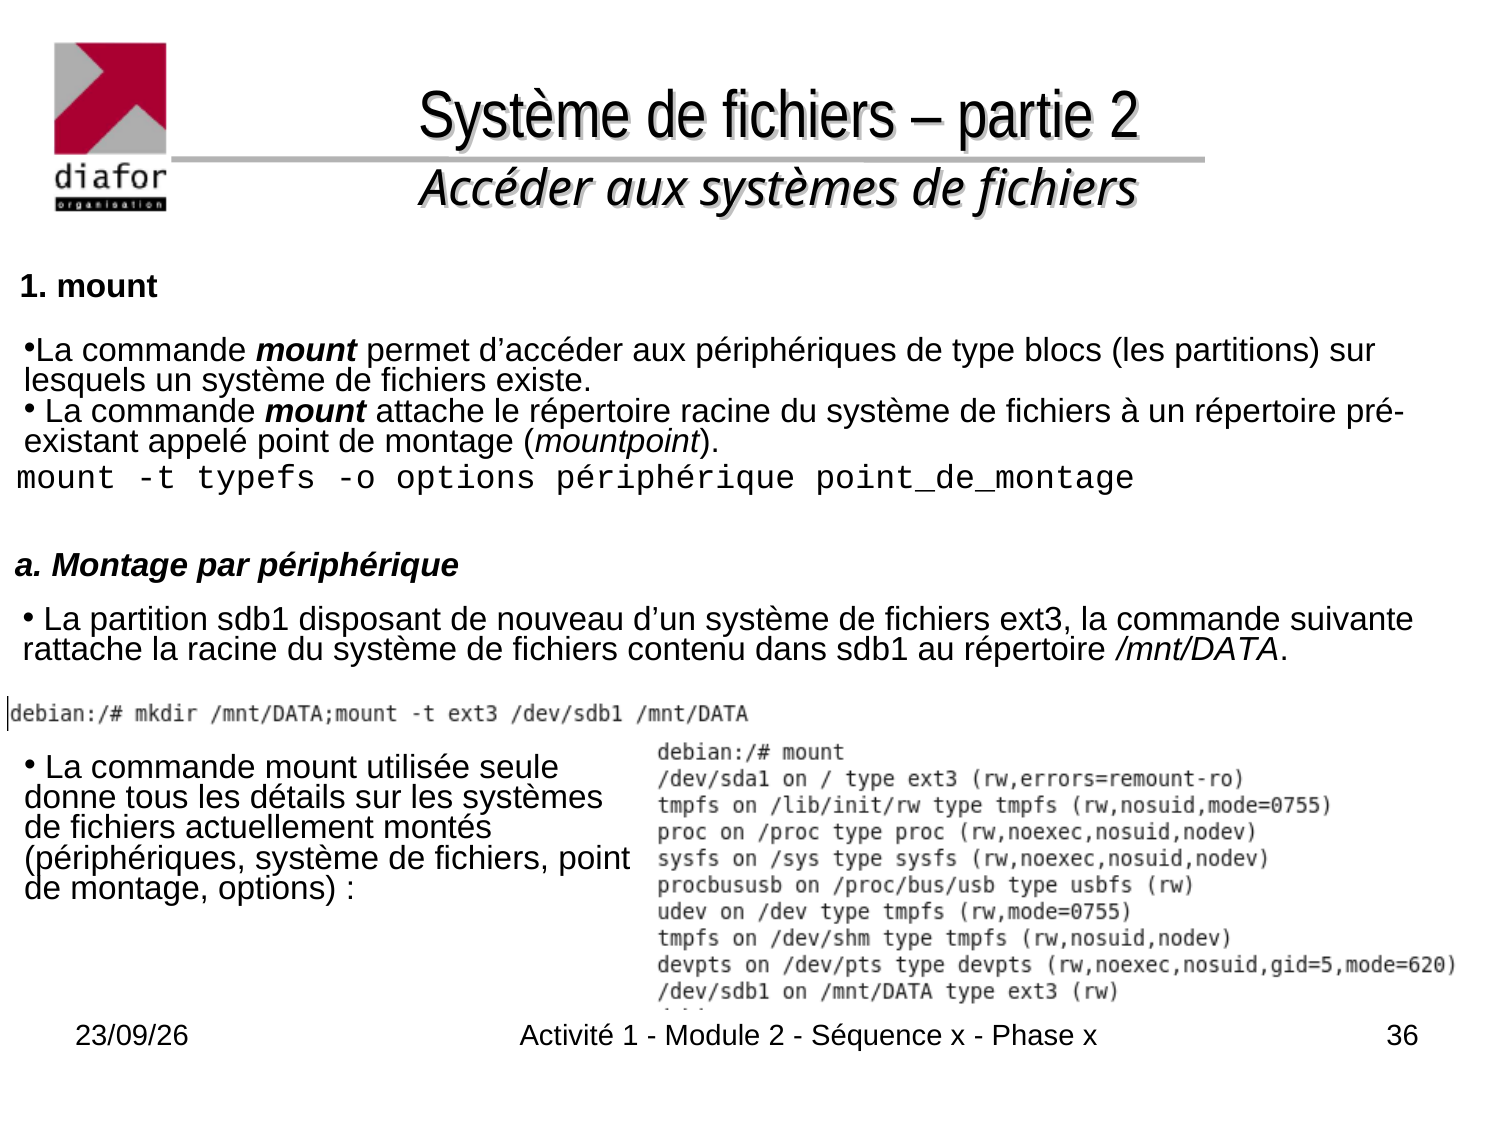

# Système de fichiers – partie 2 Accéder aux systèmes de fichiers
1. mount
La commande mount permet d’accéder aux périphériques de type blocs (les partitions) sur lesquels un système de fichiers existe.
 La commande mount attache le répertoire racine du système de fichiers à un répertoire pré-existant appelé point de montage (mountpoint).
mount -t typefs -o options périphérique point_de_montage
a. Montage par périphérique
 La partition sdb1 disposant de nouveau d’un système de fichiers ext3, la commande suivante rattache la racine du système de fichiers contenu dans sdb1 au répertoire /mnt/DATA.
 La commande mount utilisée seule donne tous les détails sur les systèmes de fichiers actuellement montés (périphériques, système de fichiers, point de montage, options) :
Activité 1 - Module 2 - Séquence x - Phase x
36